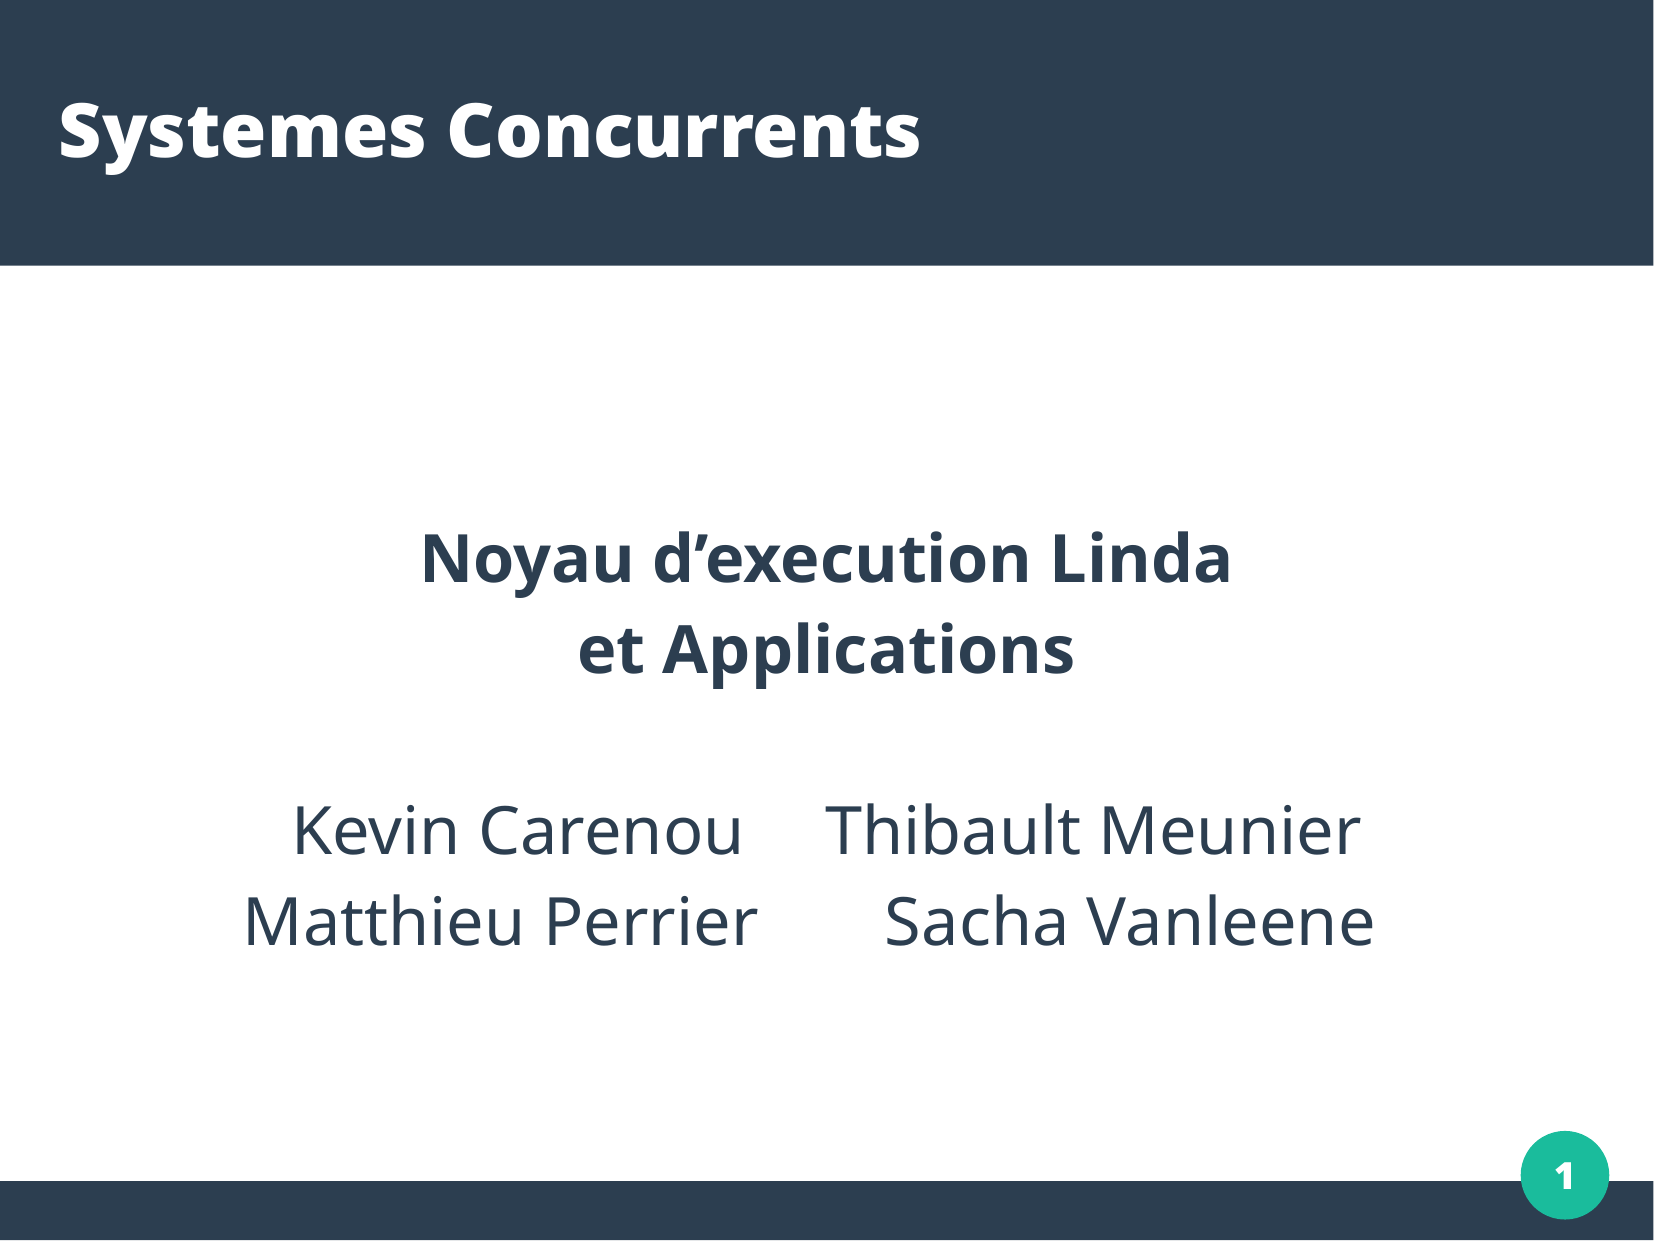

# Systemes Concurrents
Noyau d’execution Linda
et Applications
Kevin Carenou 	 Thibault Meunier
 Matthieu Perrier	 Sacha Vanleene
1